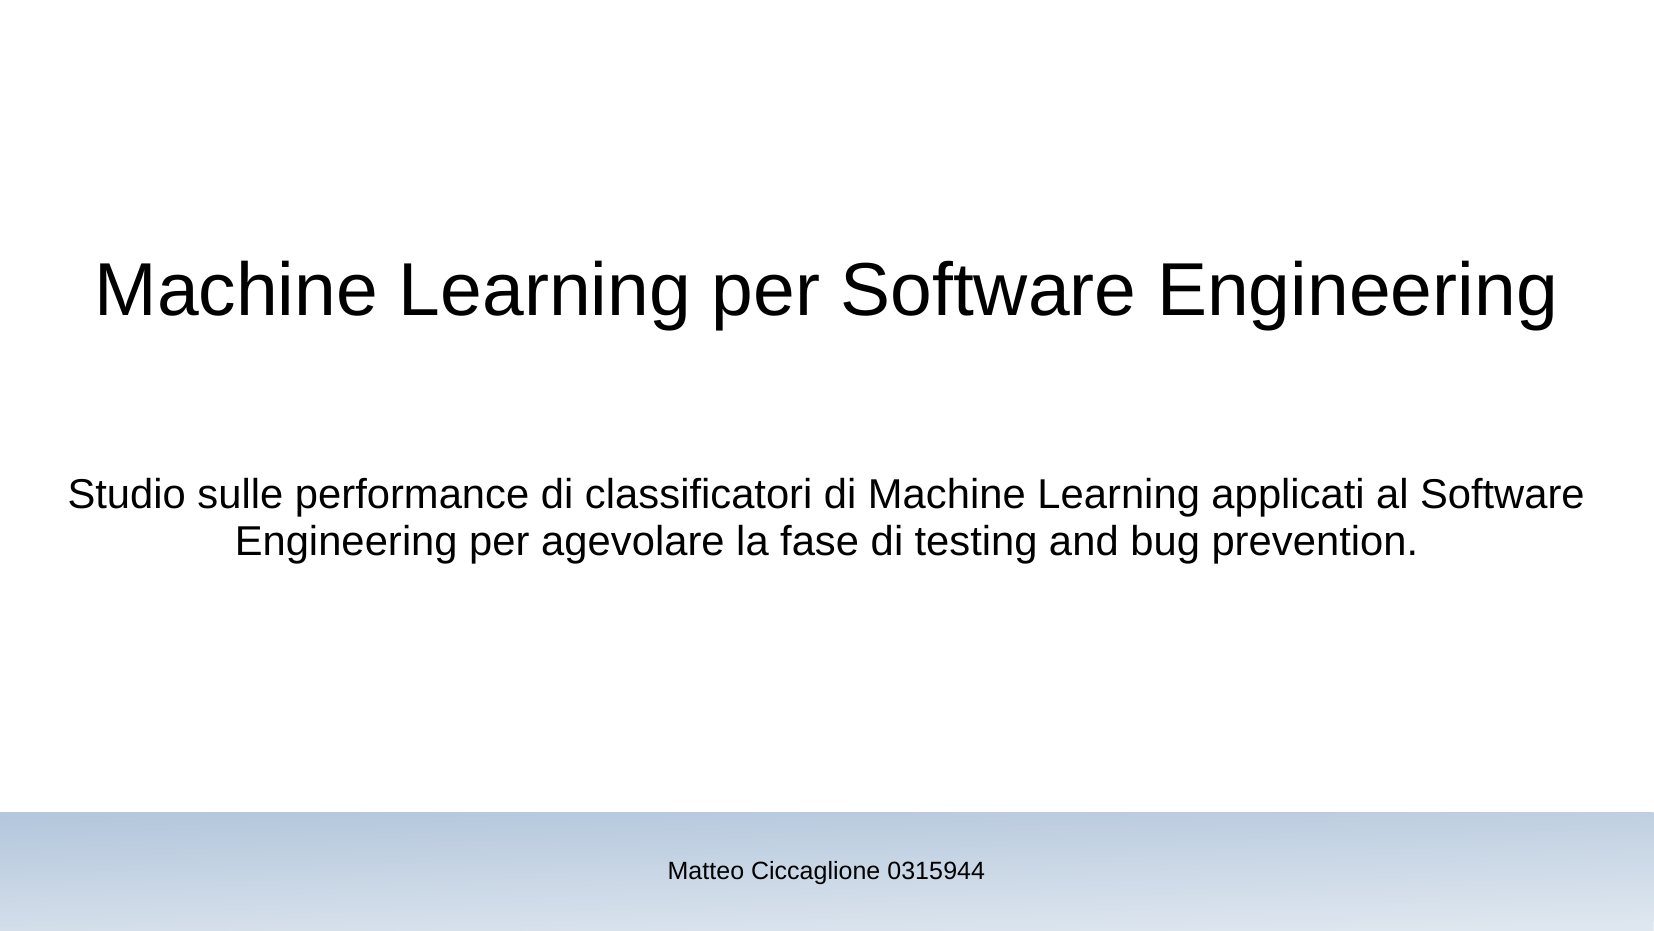

# Machine Learning per Software Engineering
Studio sulle performance di classificatori di Machine Learning applicati al Software Engineering per agevolare la fase di testing and bug prevention.
Matteo Ciccaglione 0315944